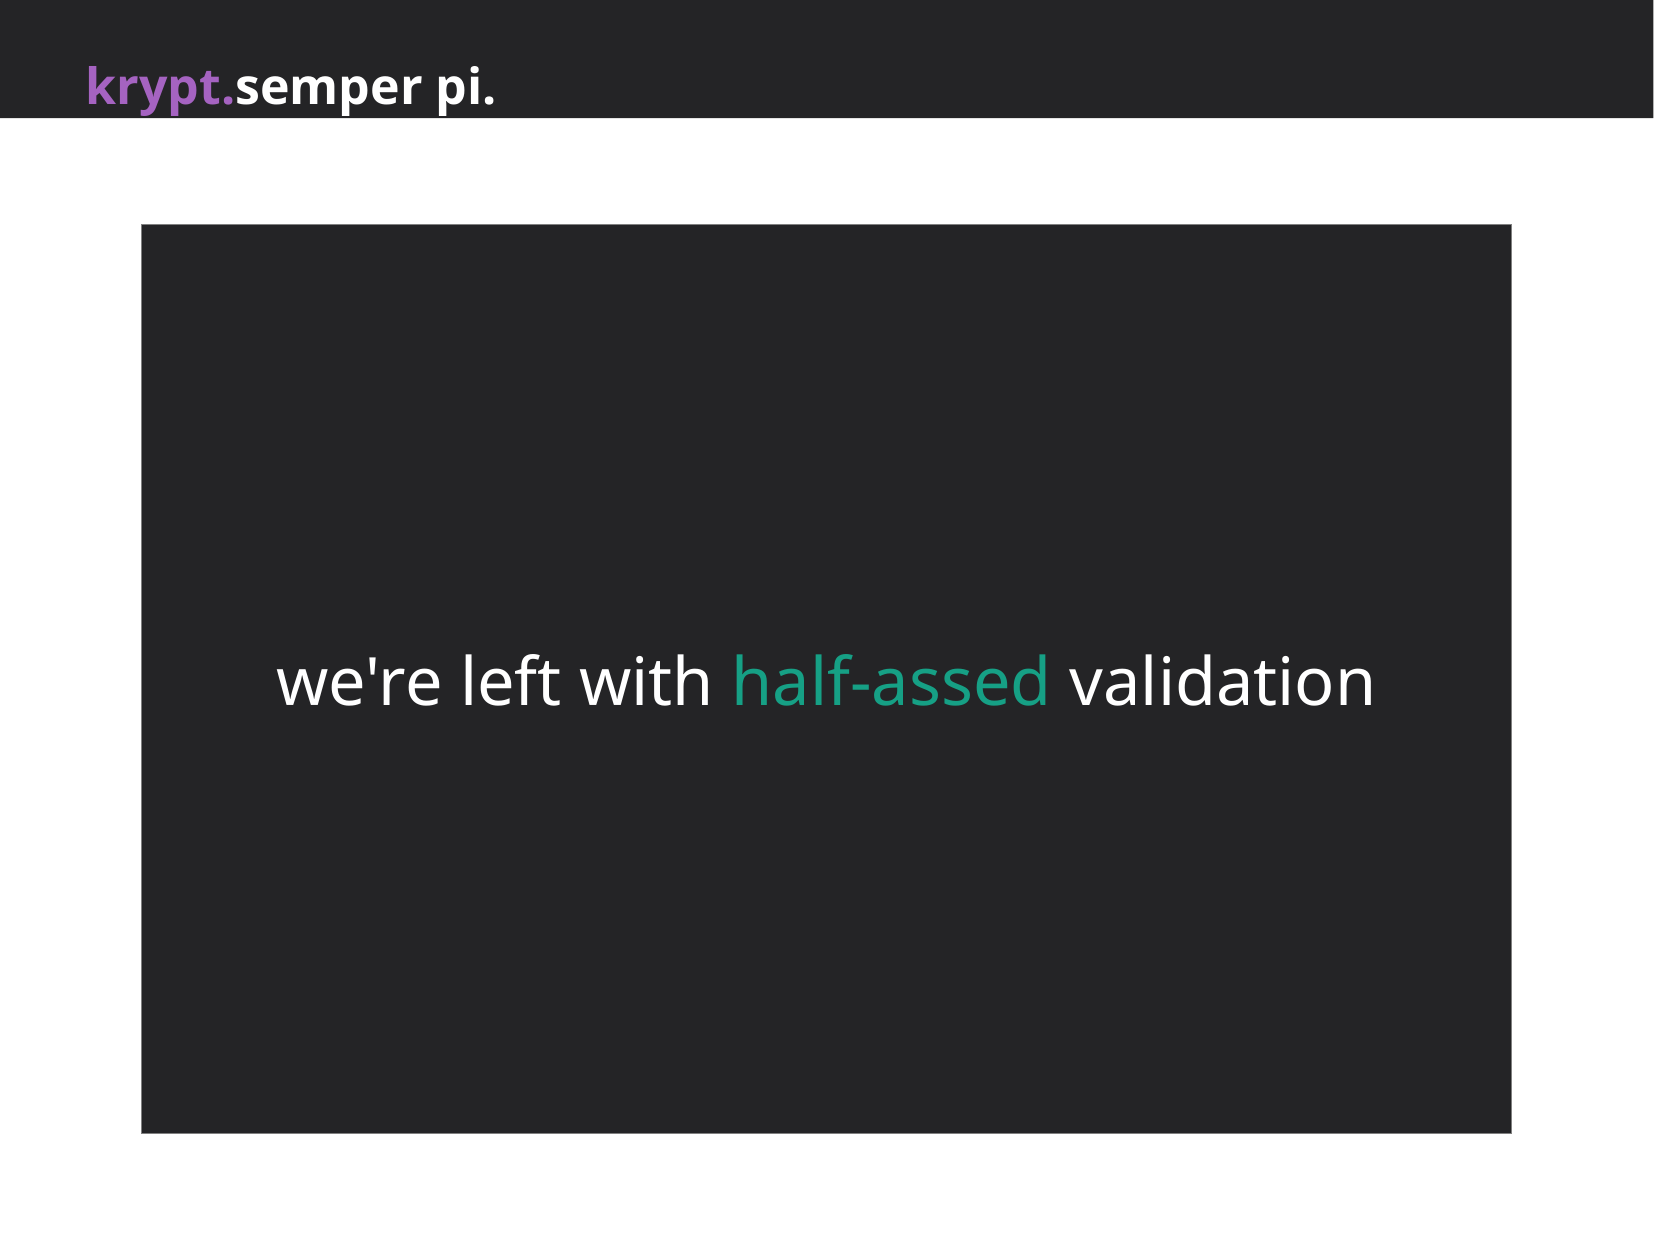

krypt.semper pi.
we're left with half-assed validation
krypt first of all is a framework